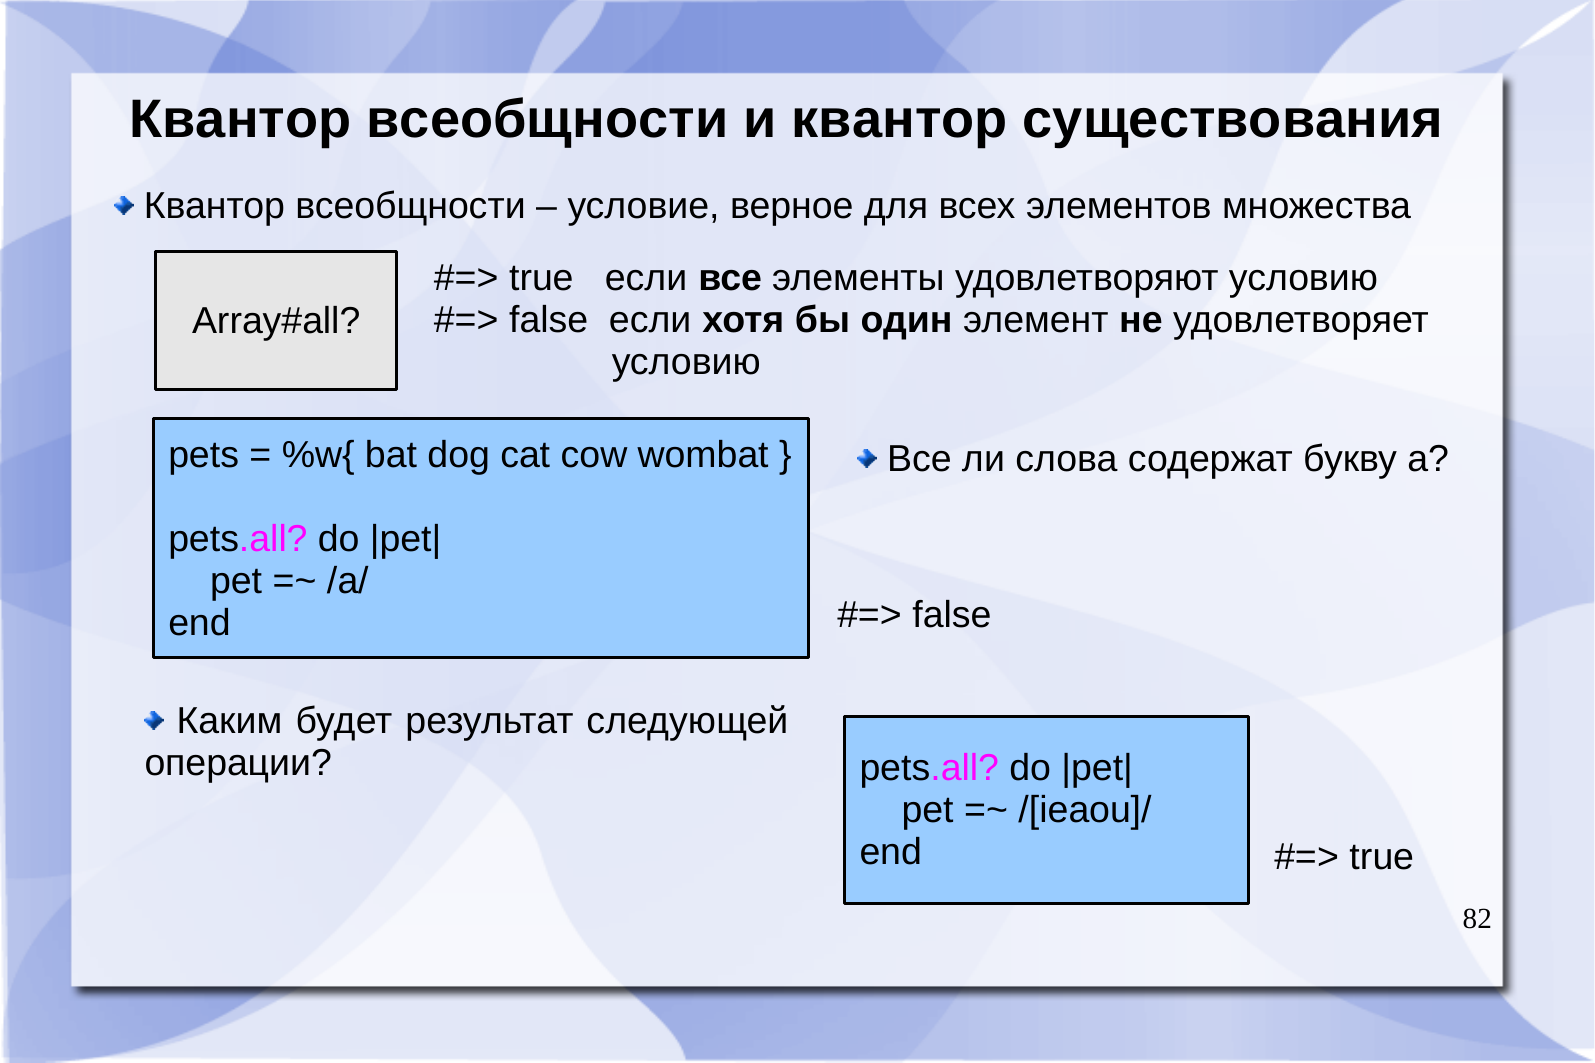

# Квантор всеобщности и квантор существования
 Квантор всеобщности – условие, верное для всех элементов множества
#=> true если все элементы удовлетворяют условию
#=> false если хотя бы один элемент не удовлетворяет условию
Array#all?
pets = %w{ bat dog cat cow wombat }
pets.all? do |pet|
 pet =~ /a/
end
 Все ли слова содержат букву a?
#=> false
 Каким будет результат следующей операции?
pets.all? do |pet|
 pet =~ /[ieaou]/
end
#=> true
82